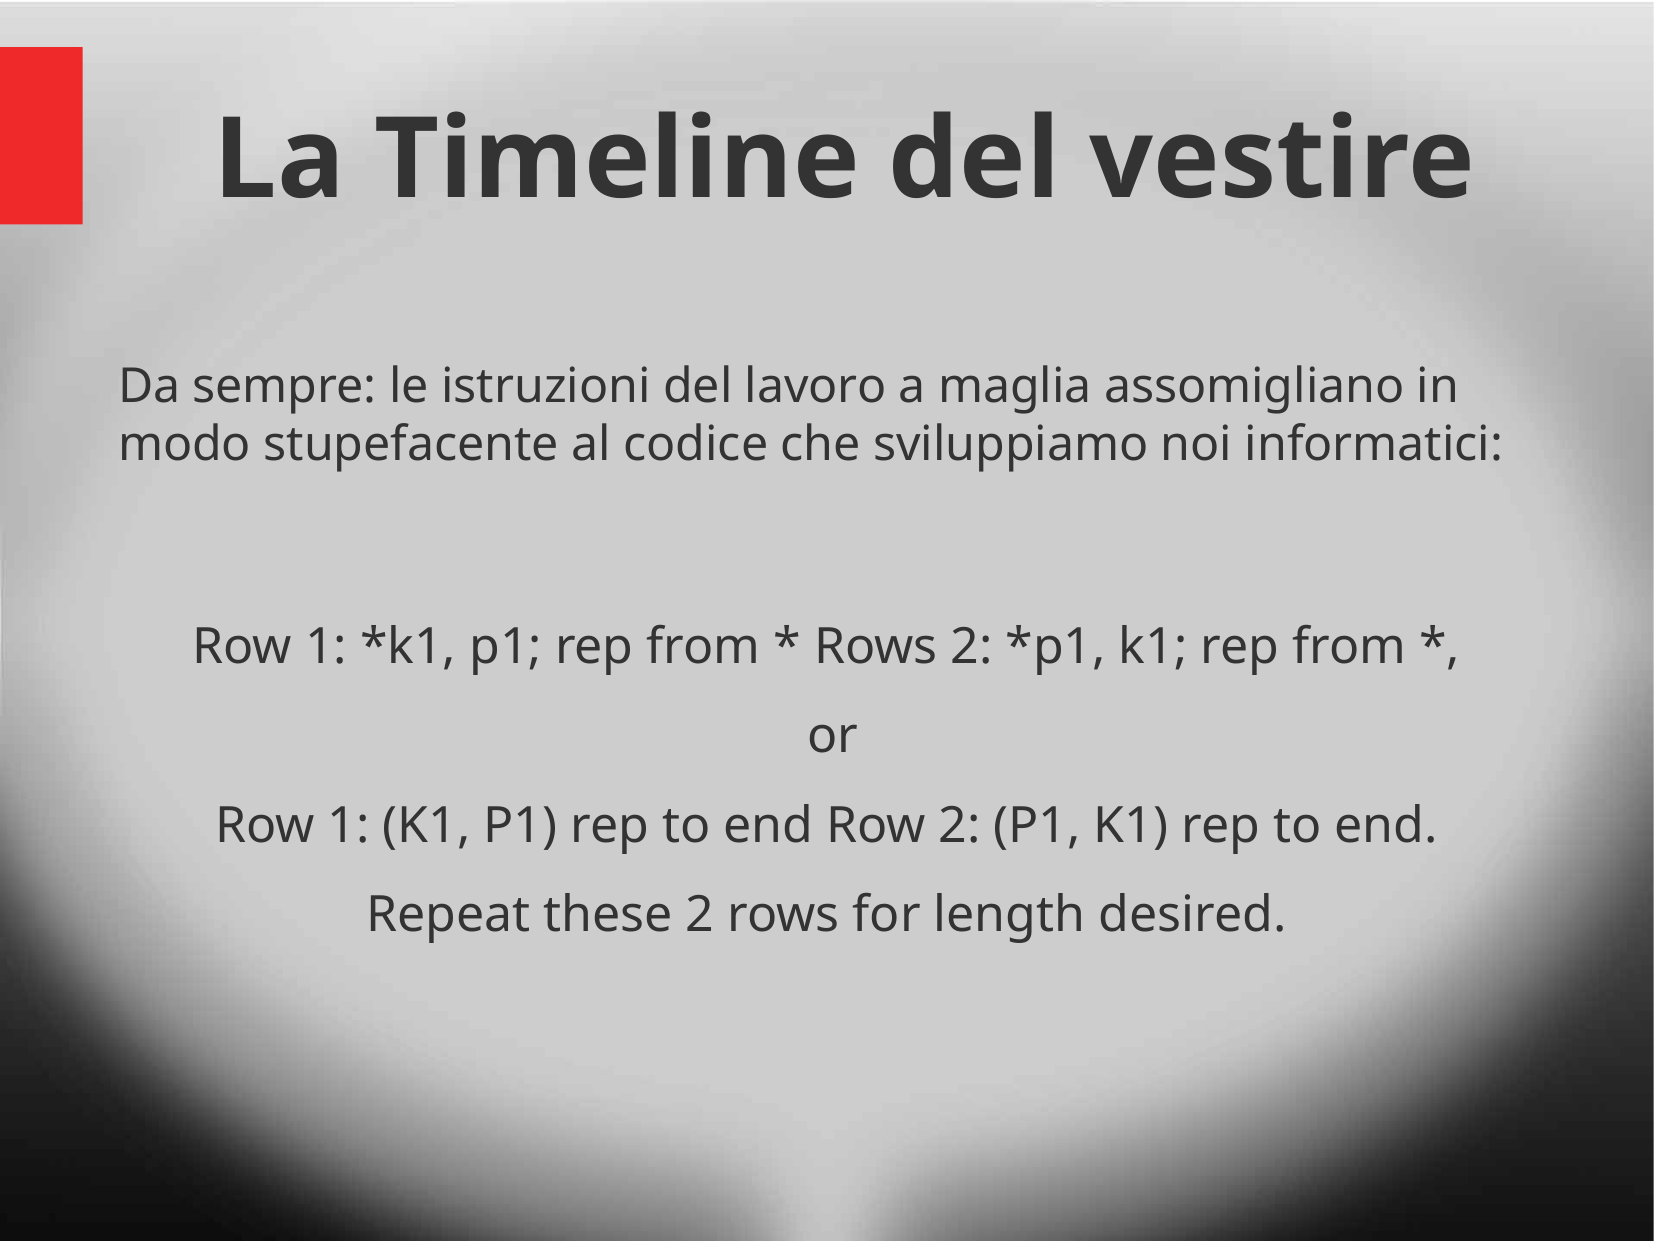

# La Timeline del vestire
Da sempre: le istruzioni del lavoro a maglia assomigliano in modo stupefacente al codice che sviluppiamo noi informatici:
Row 1: *k1, p1; rep from * Rows 2: *p1, k1; rep from *,
 or
Row 1: (K1, P1) rep to end Row 2: (P1, K1) rep to end.
Repeat these 2 rows for length desired.